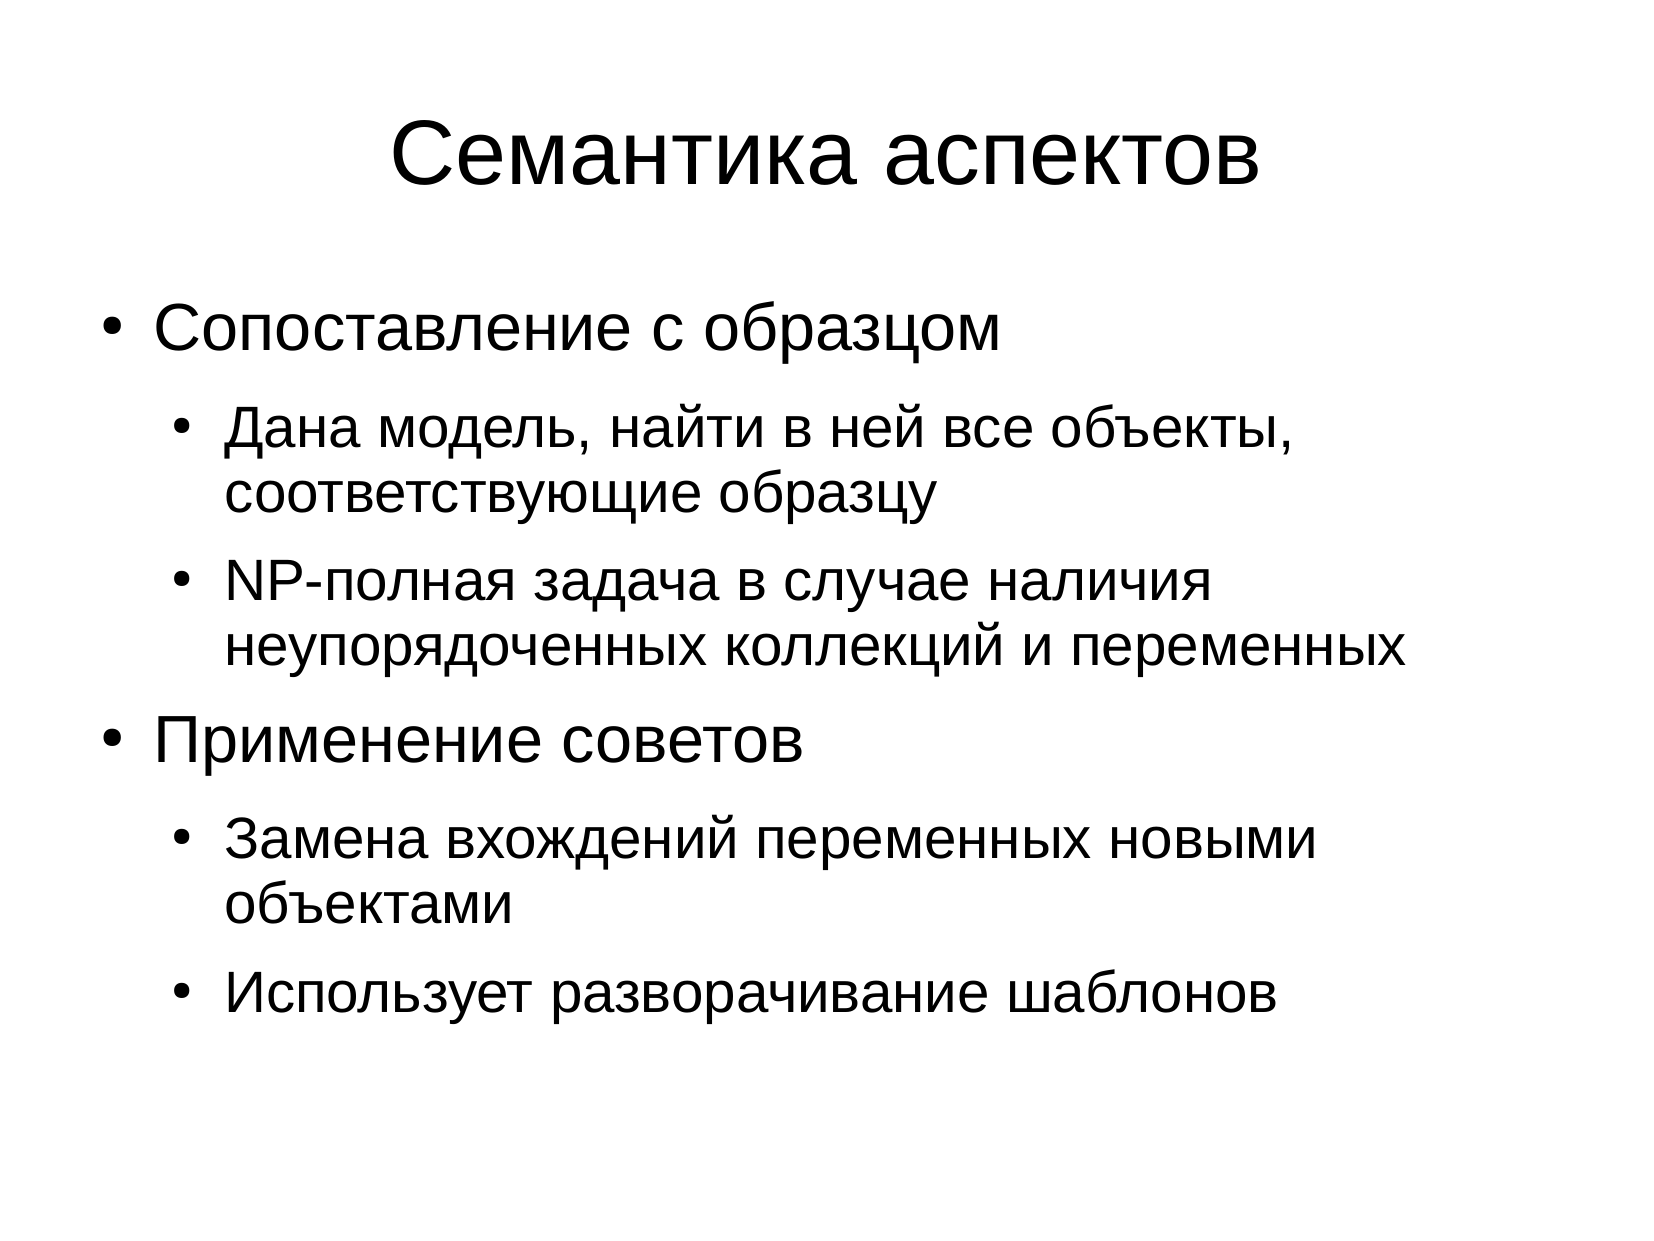

# Семантика аспектов
Сопоставление с образцом
Дана модель, найти в ней все объекты, соответствующие образцу
NP-полная задача в случае наличия неупорядоченных коллекций и переменных
Применение советов
Замена вхождений переменных новыми объектами
Использует разворачивание шаблонов